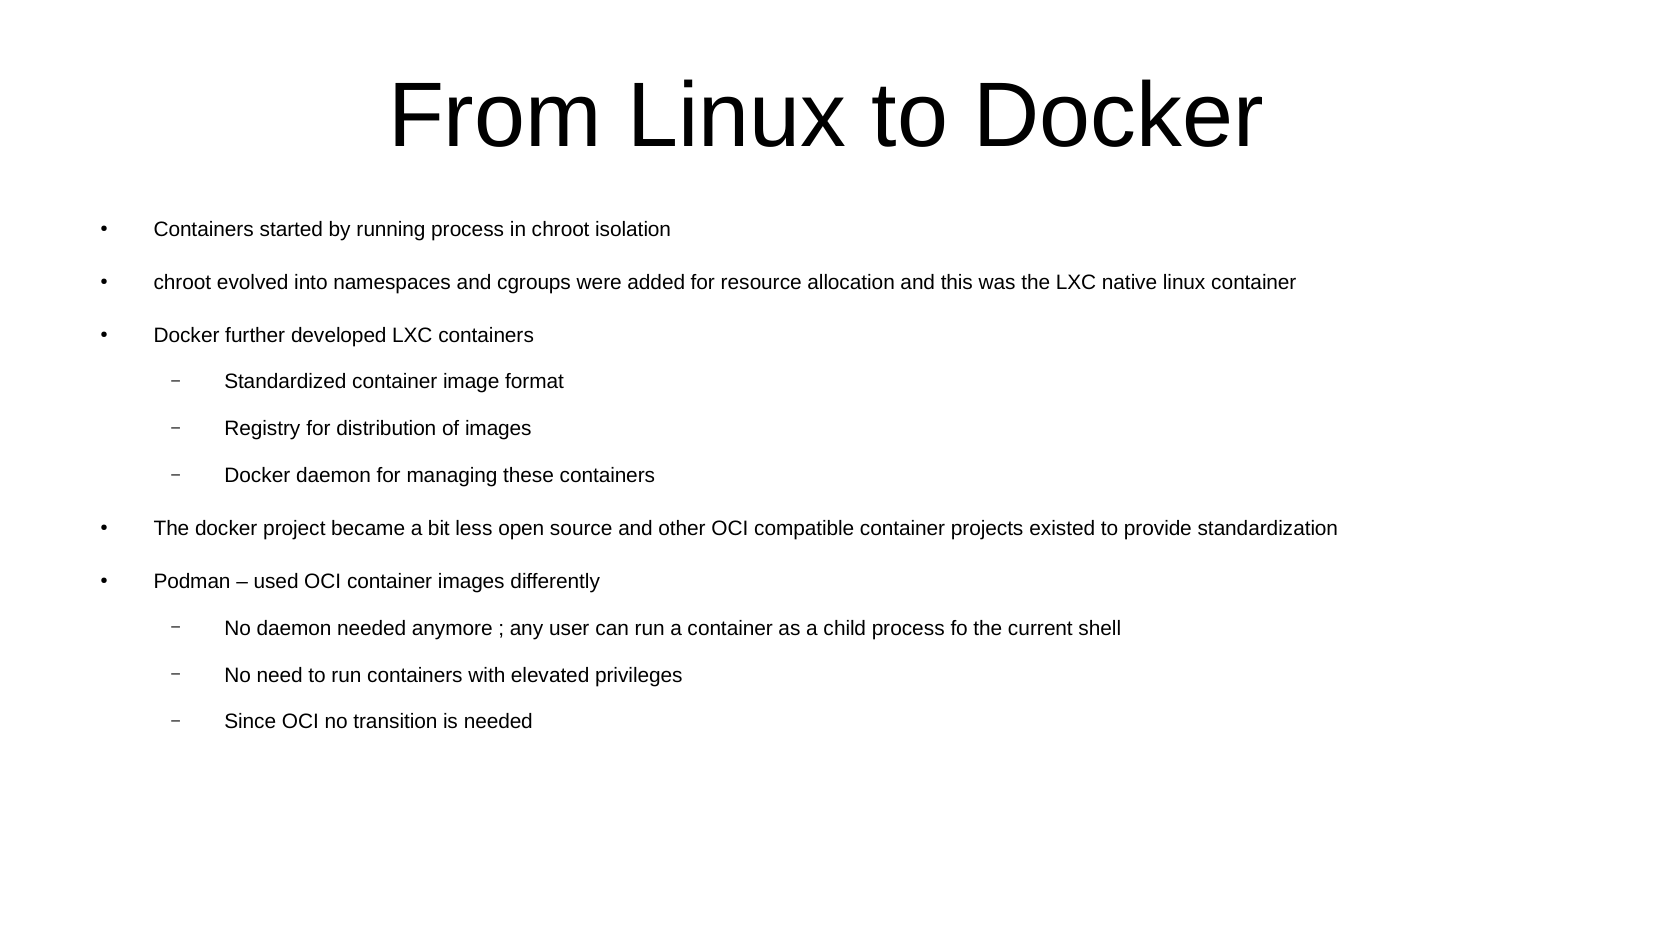

# From Linux to Docker
Containers started by running process in chroot isolation
chroot evolved into namespaces and cgroups were added for resource allocation and this was the LXC native linux container
Docker further developed LXC containers
Standardized container image format
Registry for distribution of images
Docker daemon for managing these containers
The docker project became a bit less open source and other OCI compatible container projects existed to provide standardization
Podman – used OCI container images differently
No daemon needed anymore ; any user can run a container as a child process fo the current shell
No need to run containers with elevated privileges
Since OCI no transition is needed